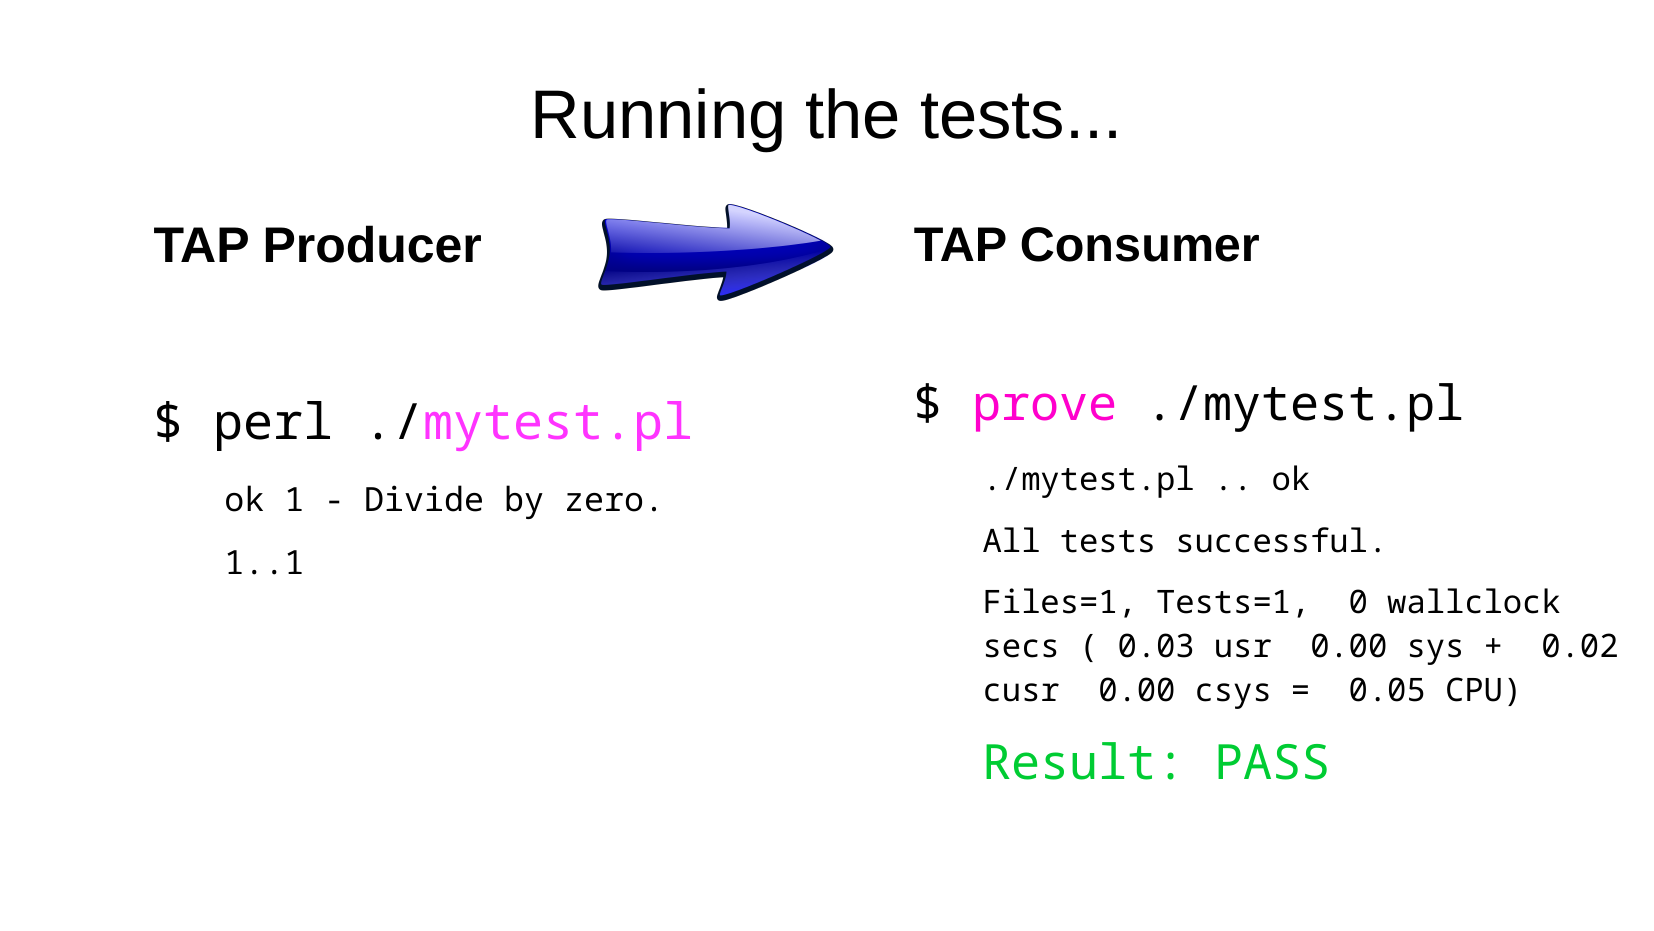

# Running the tests...
TAP Producer
$ perl ./mytest.pl
ok 1 - Divide by zero.
1..1
TAP Consumer
$ prove ./mytest.pl
./mytest.pl .. ok
All tests successful.
Files=1, Tests=1, 0 wallclock secs ( 0.03 usr 0.00 sys + 0.02 cusr 0.00 csys = 0.05 CPU)
Result: PASS